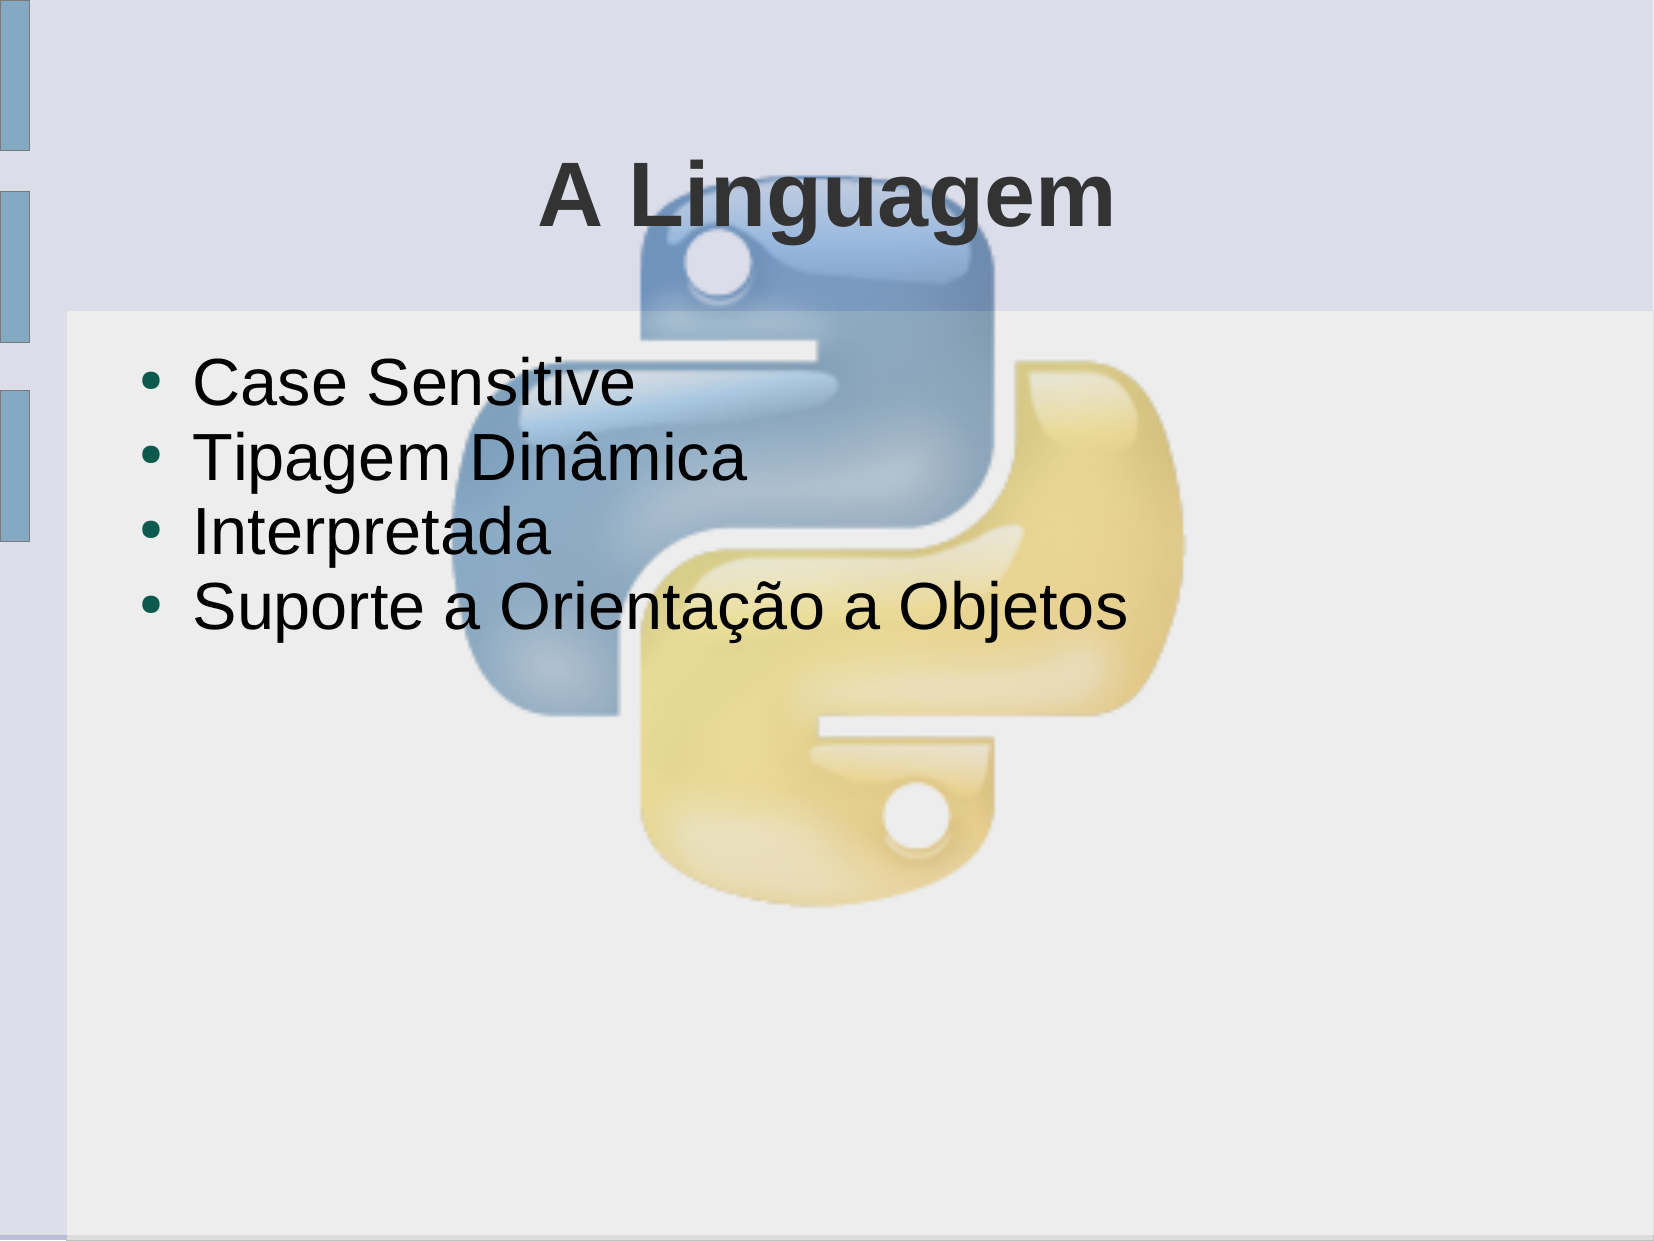

# A Linguagem
Case Sensitive
Tipagem Dinâmica
Interpretada
Suporte a Orientação a Objetos